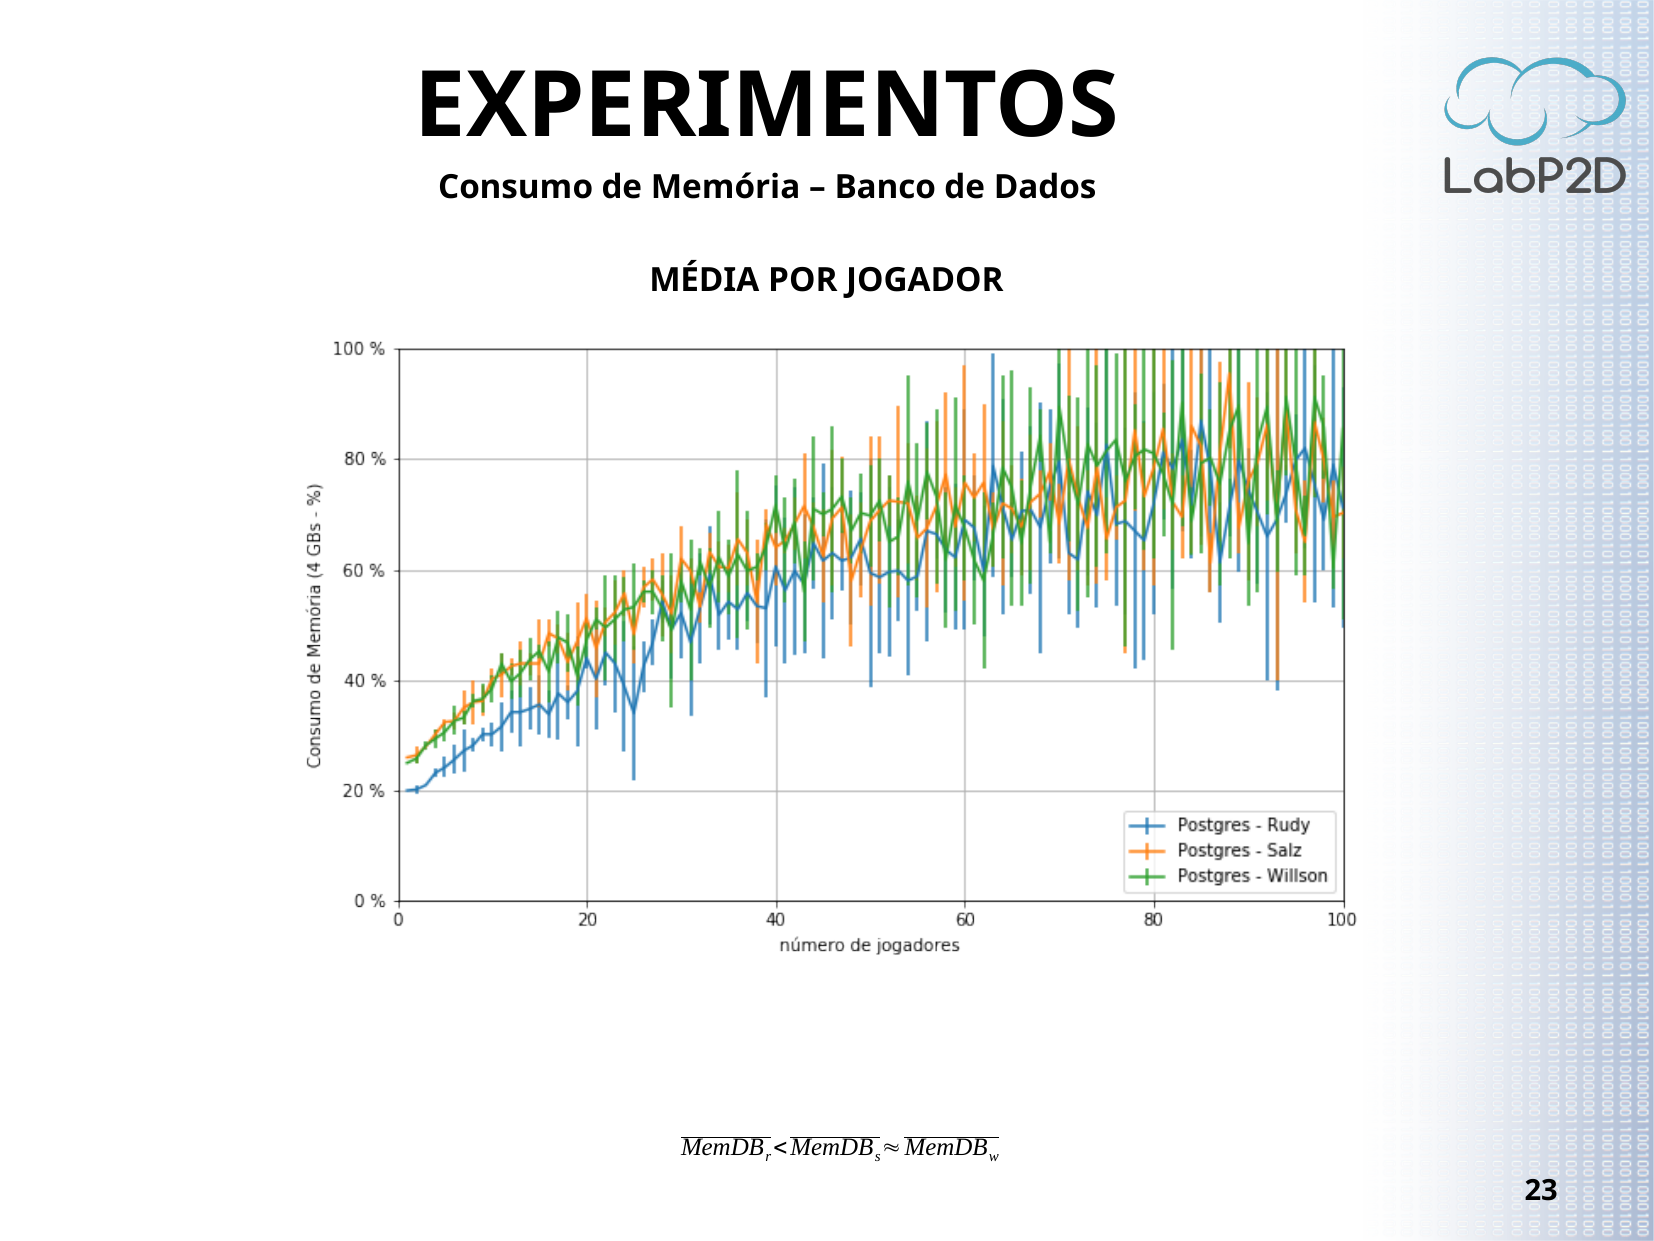

# EXPERIMENTOS Consumo de Memória – Banco de Dados
MÉDIA POR JOGADOR
23